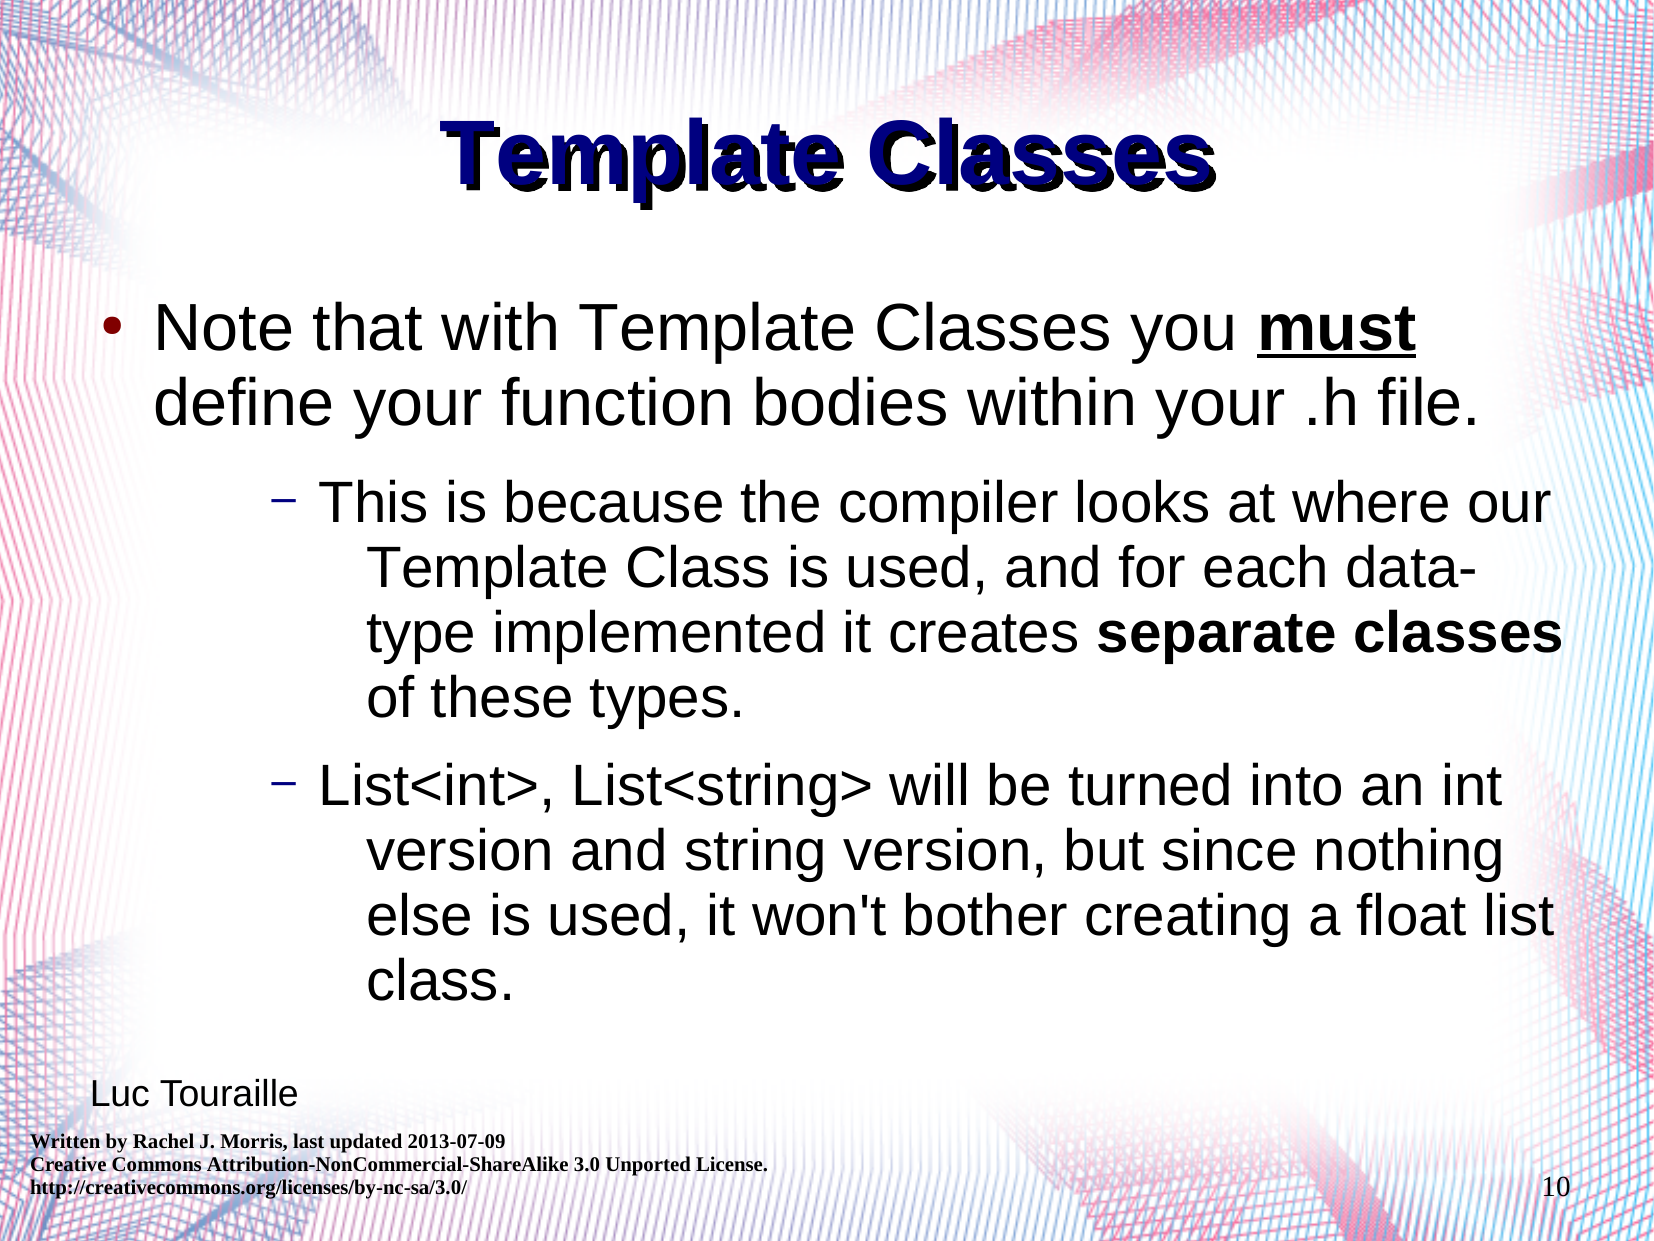

# Template Classes
Note that with Template Classes you must define your function bodies within your .h file.
This is because the compiler looks at where our Template Class is used, and for each data-type implemented it creates separate classes of these types.
List<int>, List<string> will be turned into an int version and string version, but since nothing else is used, it won't bother creating a float list class.
Luc Touraille
10